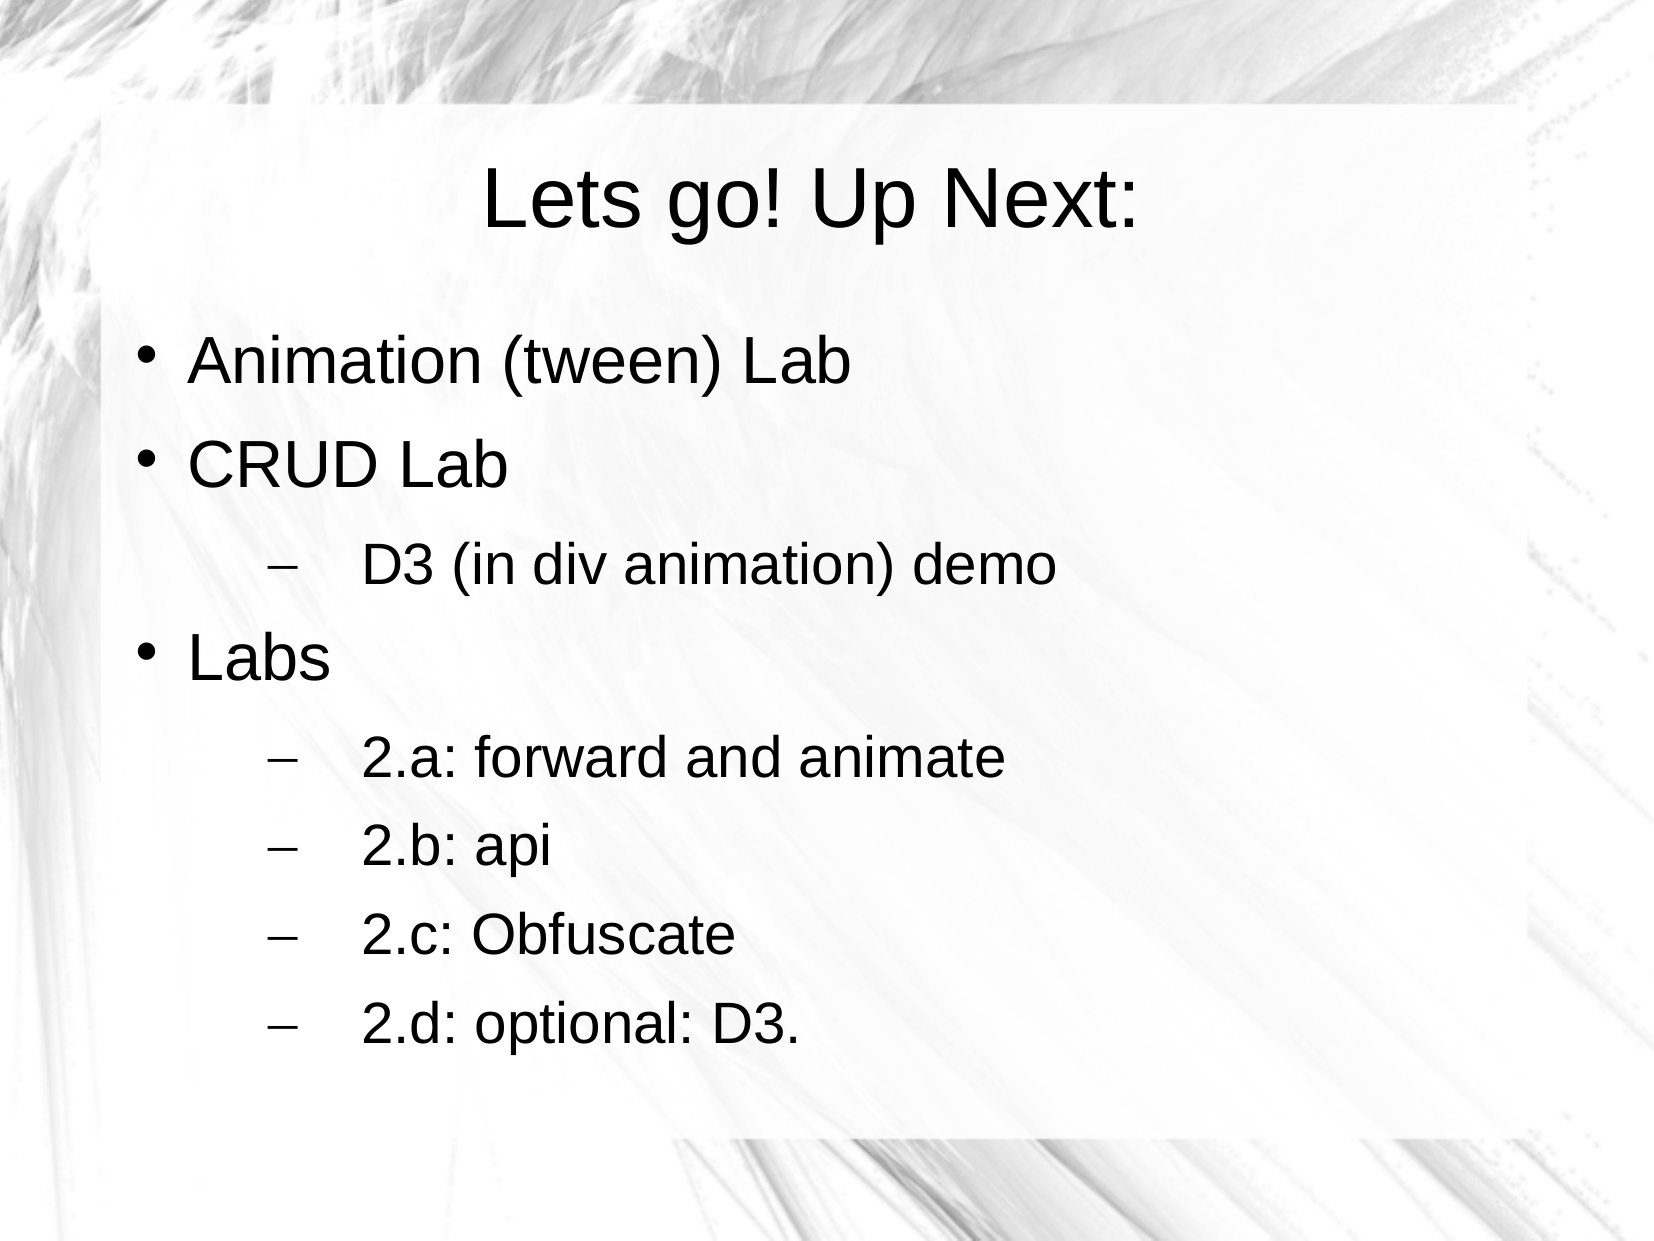

# Lets go! Up Next:
Animation (tween) Lab
CRUD Lab
D3 (in div animation) demo
Labs
2.a: forward and animate
2.b: api
2.c: Obfuscate
2.d: optional: D3.